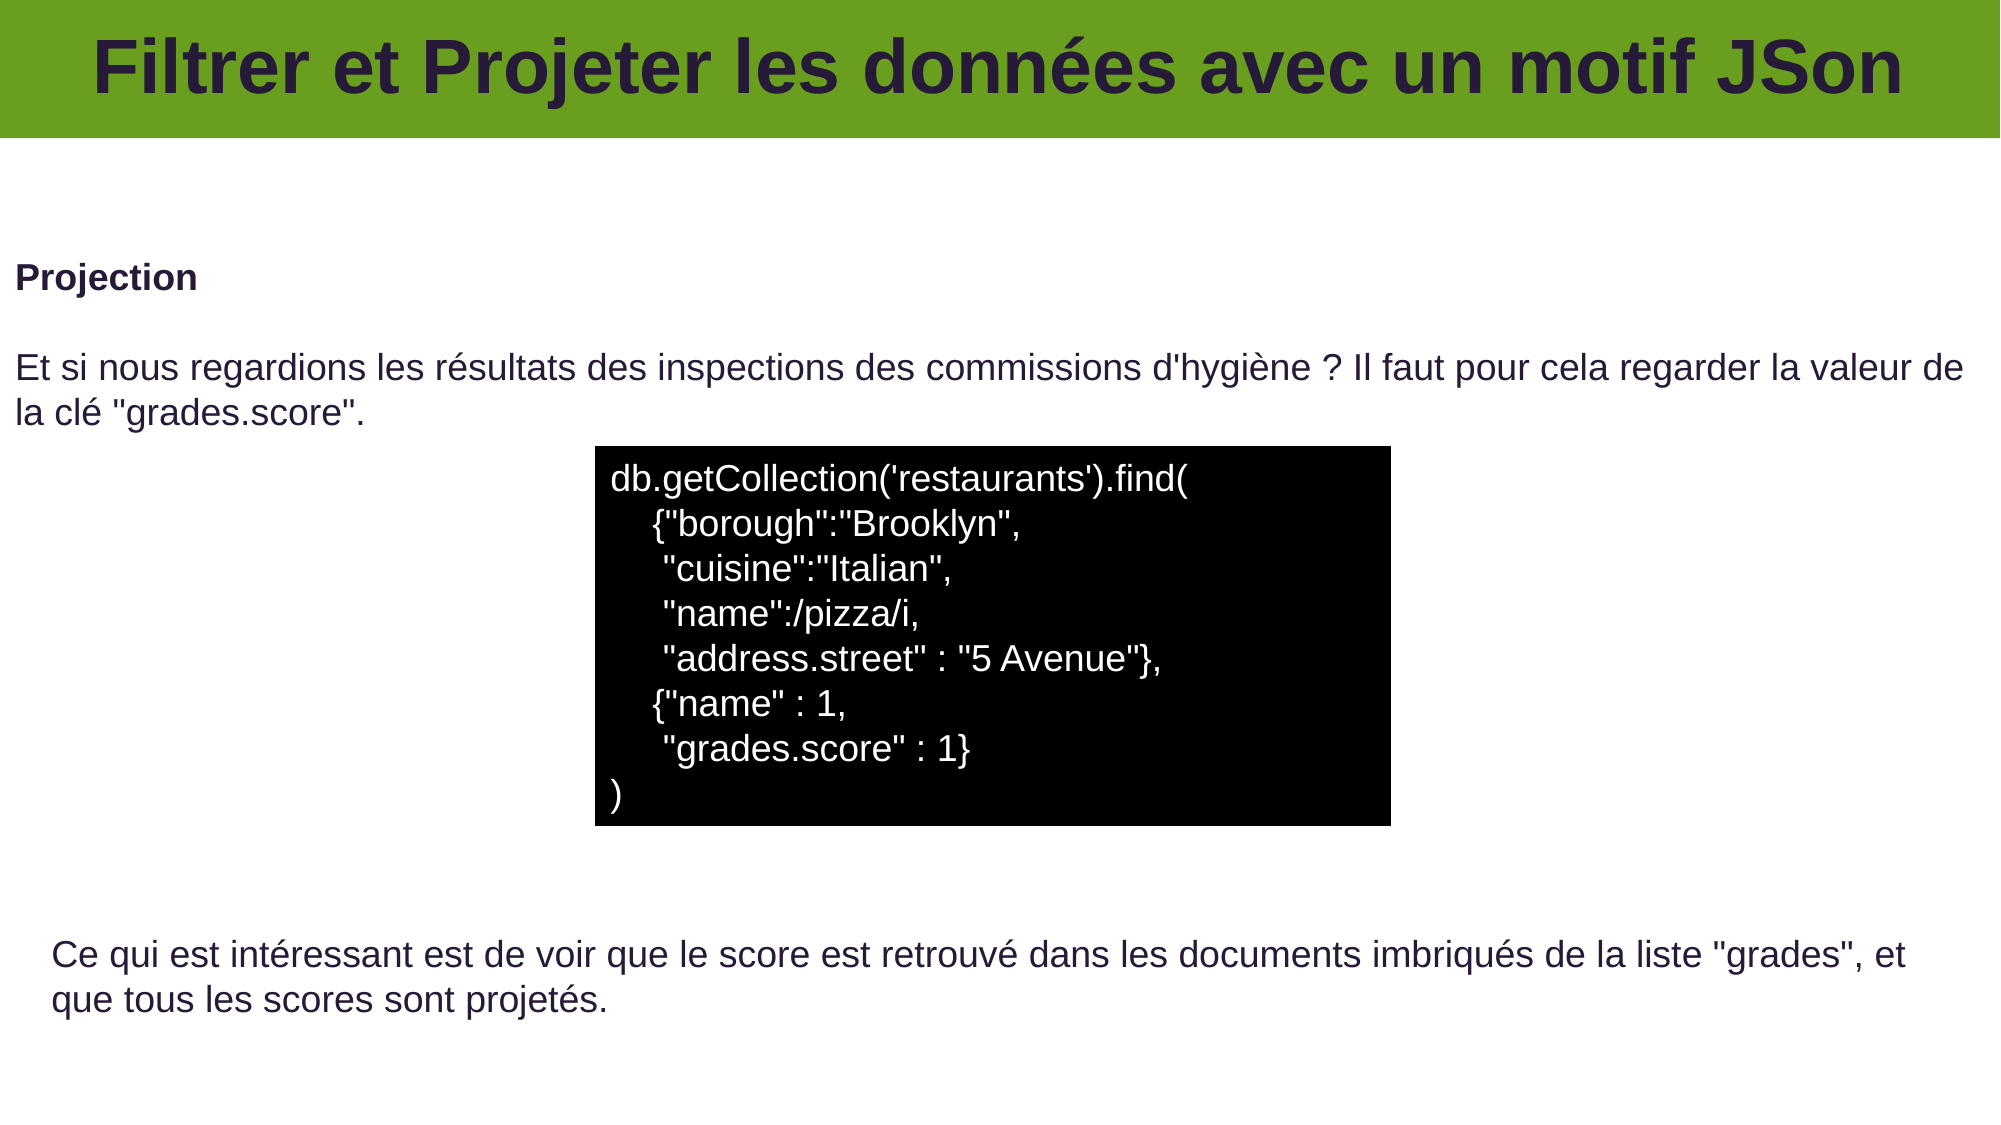

Filtrer et Projeter les données avec un motif JSon
Projection
Et si nous regardions les résultats des inspections des commissions d'hygiène ? Il faut pour cela regarder la valeur de la clé "grades.score".
db.getCollection('restaurants').find(
 {"borough":"Brooklyn",
 "cuisine":"Italian",
 "name":/pizza/i,
 "address.street" : "5 Avenue"},
 {"name" : 1,
 "grades.score" : 1}
)
Ce qui est intéressant est de voir que le score est retrouvé dans les documents imbriqués de la liste "grades", et que tous les scores sont projetés.